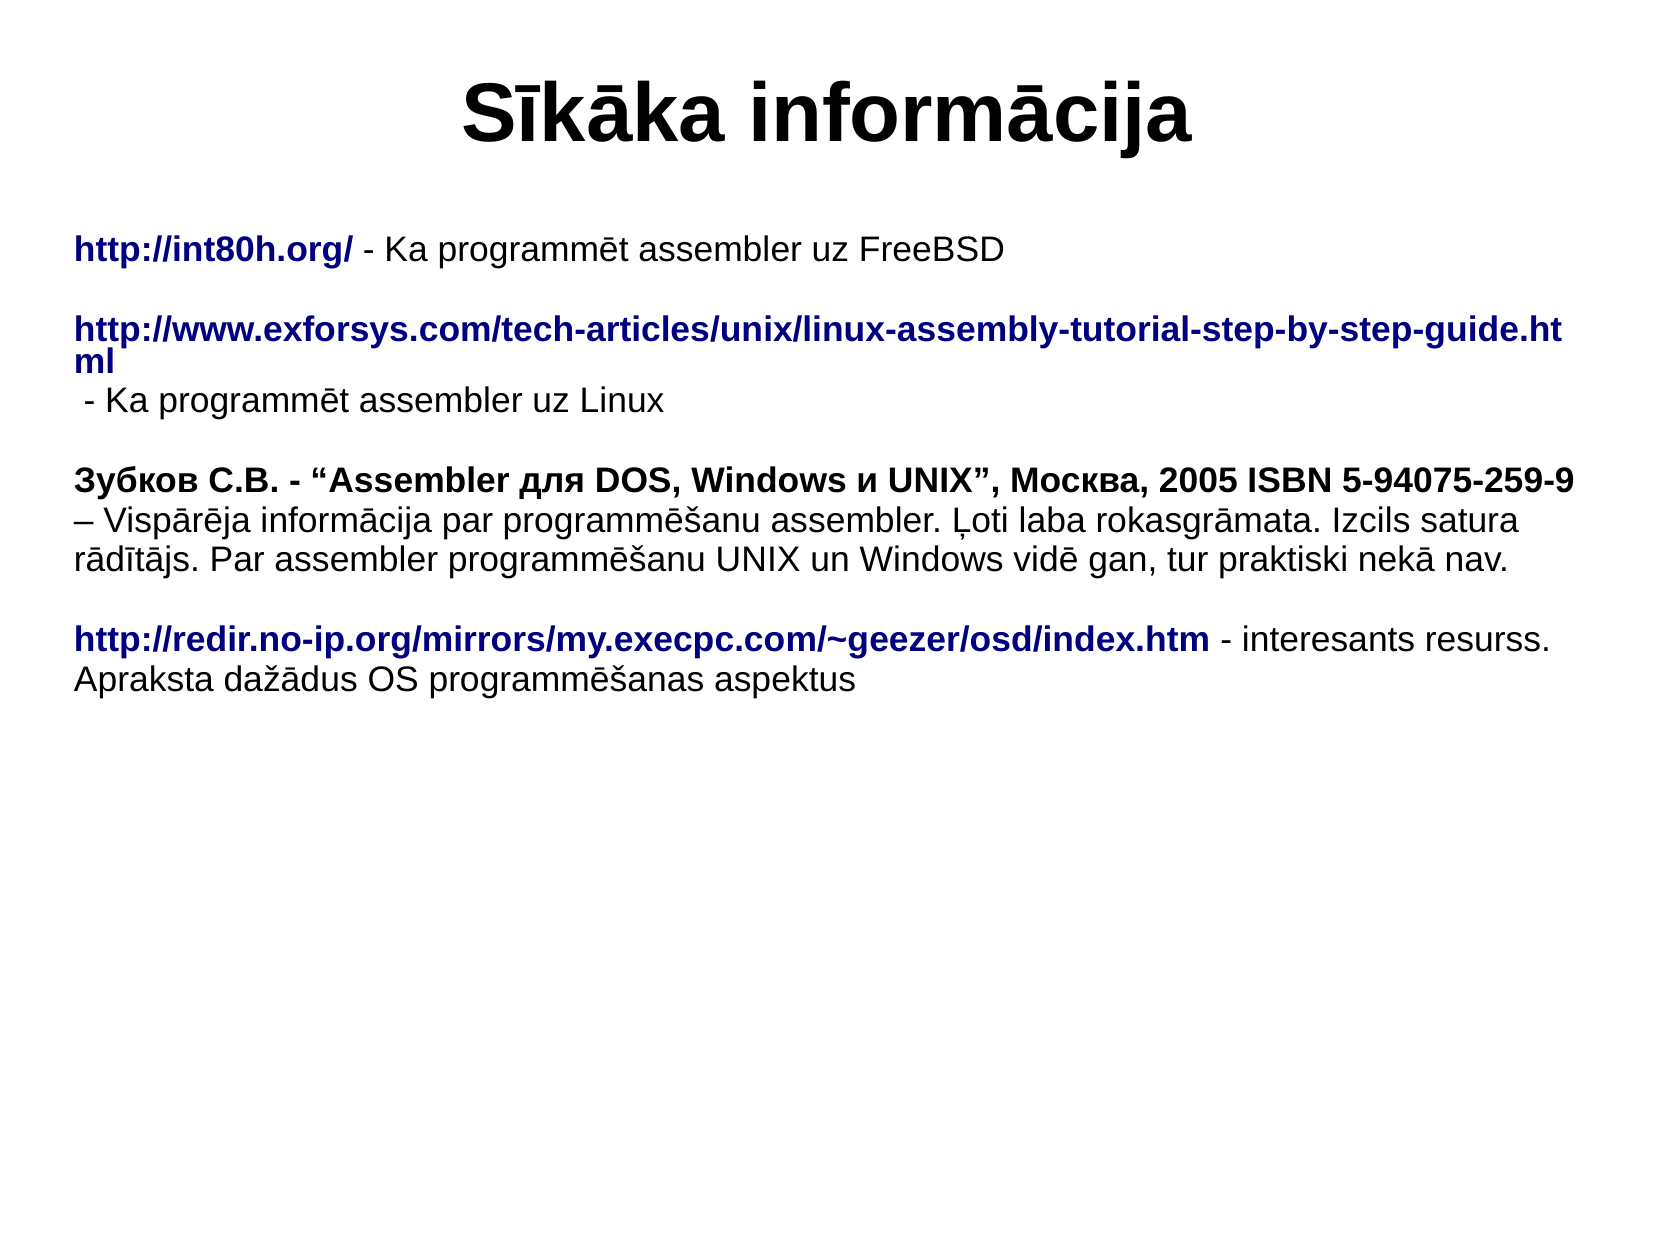

Sīkāka informācija
http://int80h.org/ - Ka programmēt assembler uz FreeBSD
http://www.exforsys.com/tech-articles/unix/linux-assembly-tutorial-step-by-step-guide.html - Ka programmēt assembler uz Linux
Зубков С.В. - “Assembler для DOS, Windows и UNIX”, Москва, 2005 ISBN 5-94075-259-9 – Vispārēja informācija par programmēšanu assembler. Ļoti laba rokasgrāmata. Izcils satura rādītājs. Par assembler programmēšanu UNIX un Windows vidē gan, tur praktiski nekā nav.
http://redir.no-ip.org/mirrors/my.execpc.com/~geezer/osd/index.htm - interesants resurss. Apraksta dažādus OS programmēšanas aspektus